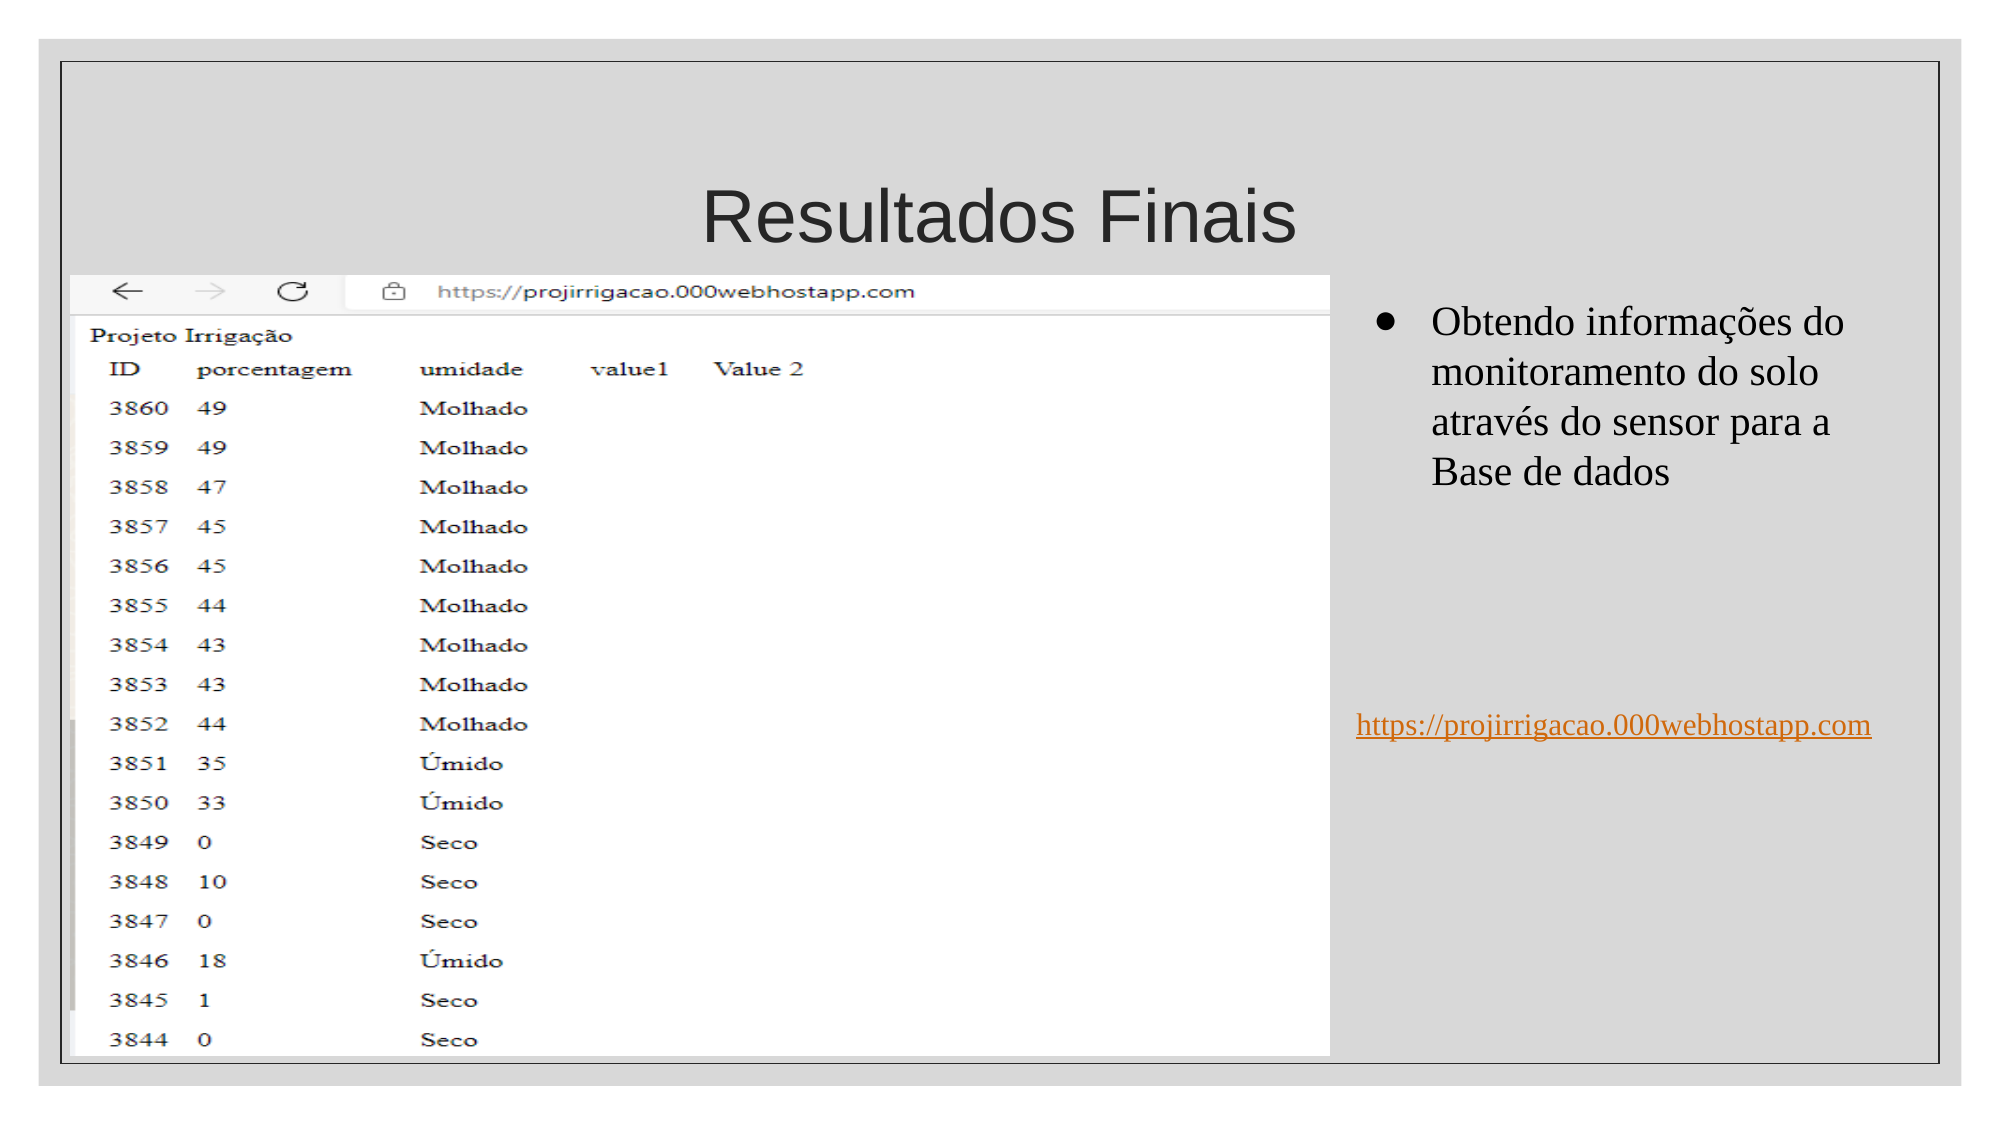

# Resultados Finais
Obtendo informações do monitoramento do solo através do sensor para a Base de dados
https://projirrigacao.000webhostapp.com